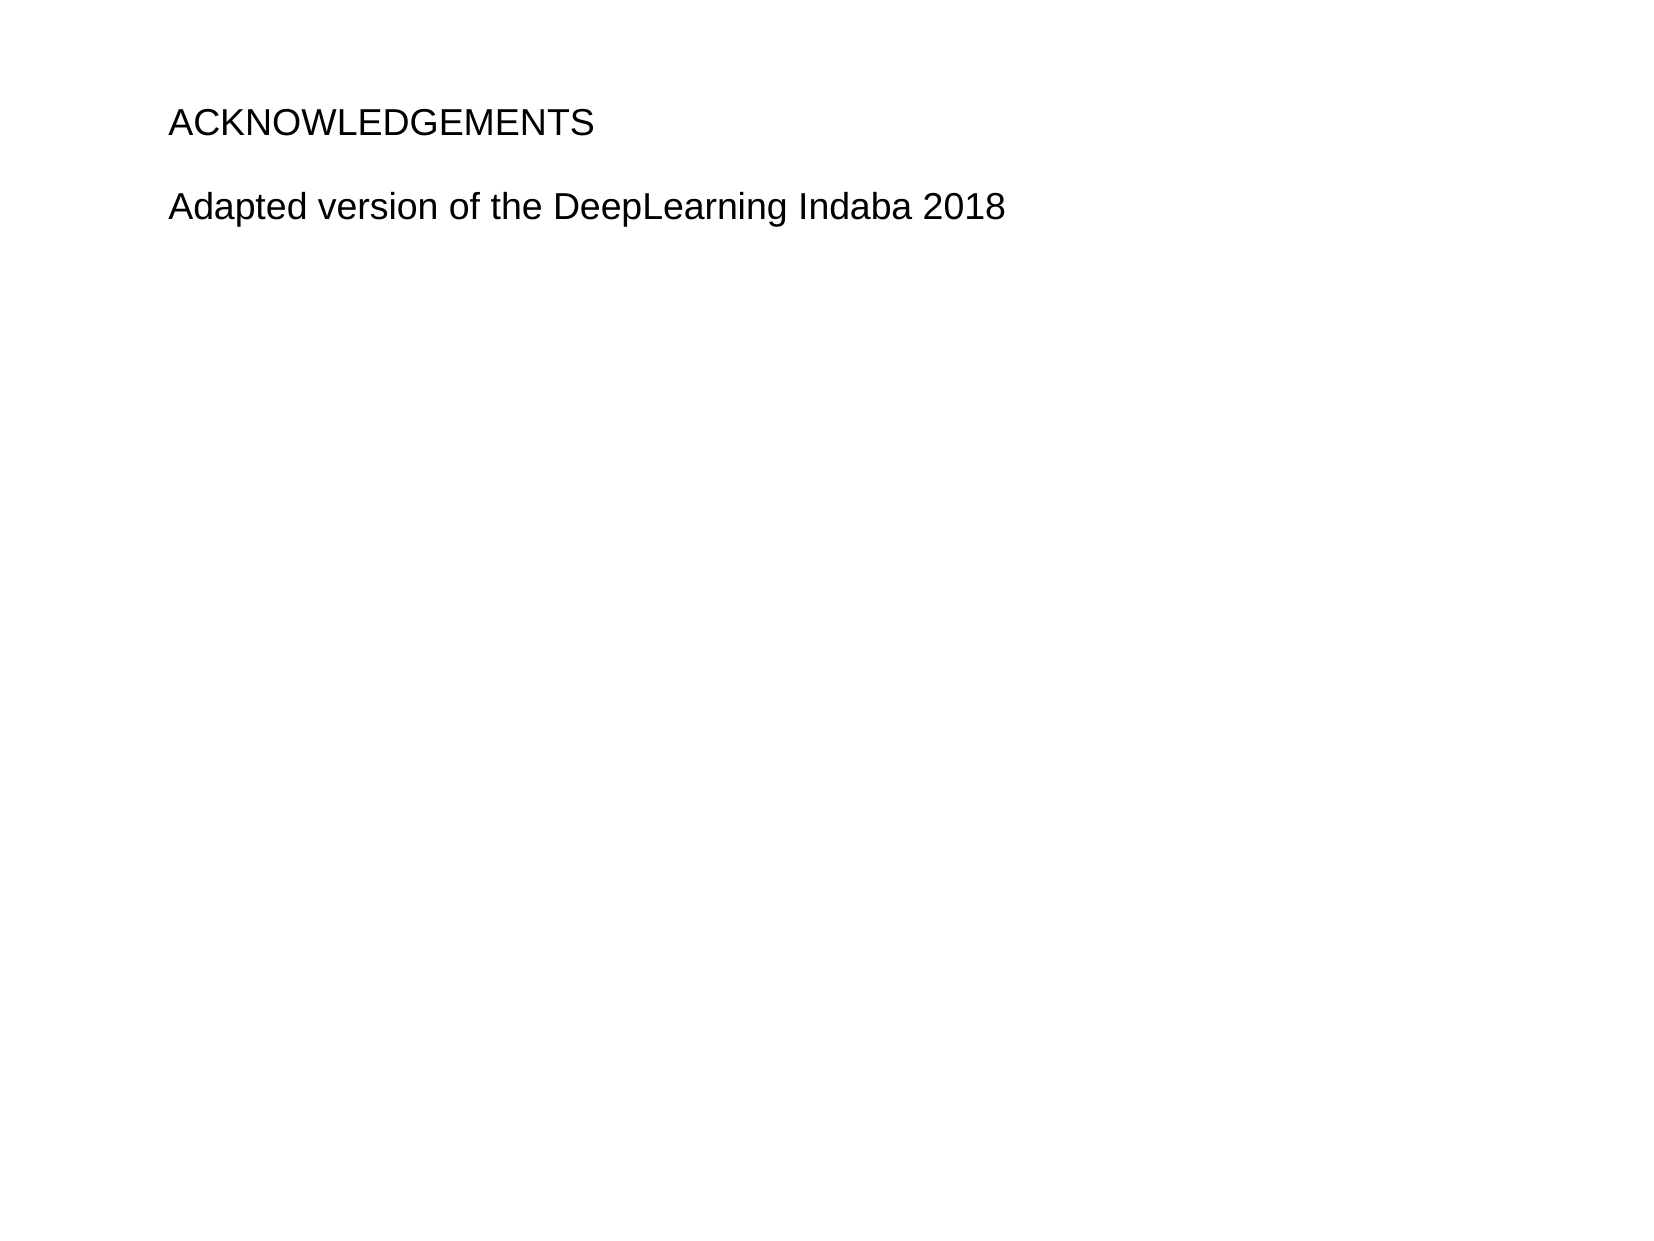

ACKNOWLEDGEMENTS
Adapted version of the DeepLearning Indaba 2018